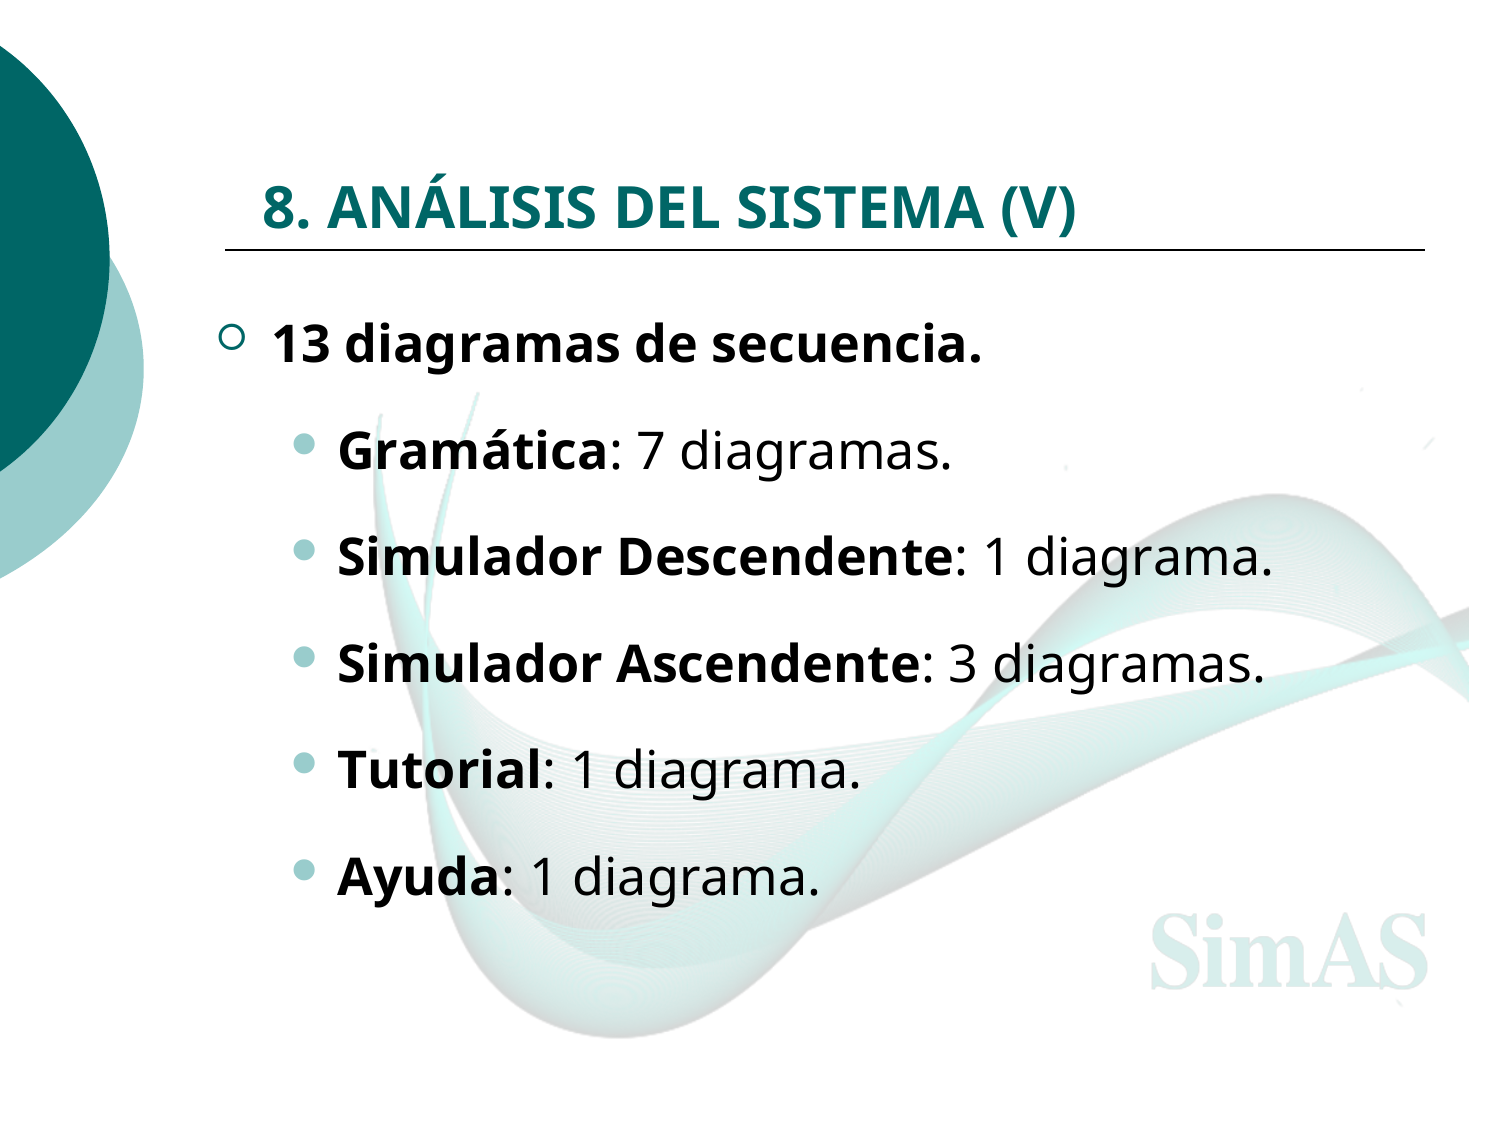

# 8. ANÁLISIS DEL SISTEMA (V)
13 diagramas de secuencia.
Gramática: 7 diagramas.
Simulador Descendente: 1 diagrama.
Simulador Ascendente: 3 diagramas.
Tutorial: 1 diagrama.
Ayuda: 1 diagrama.